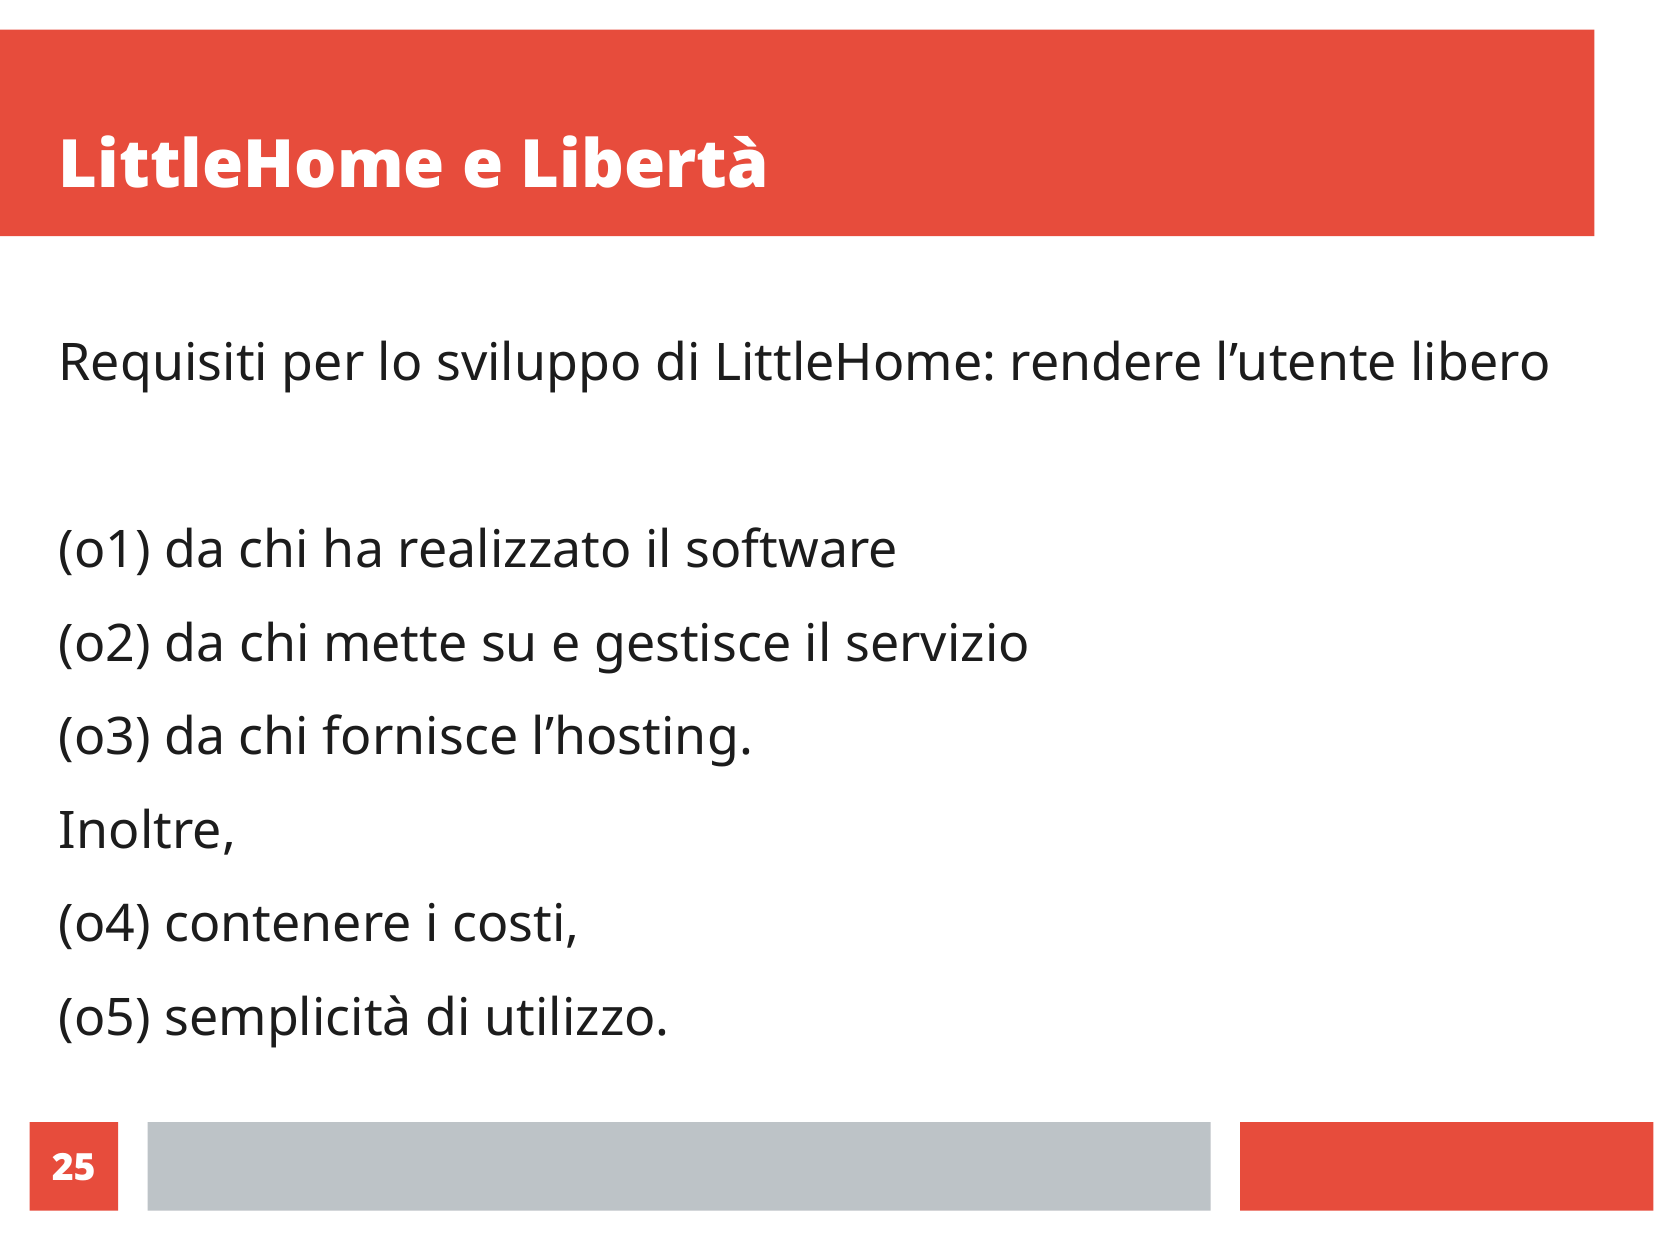

# LittleHome e Libertà
Requisiti per lo sviluppo di LittleHome: rendere l’utente libero
(o1) da chi ha realizzato il software
(o2) da chi mette su e gestisce il servizio
(o3) da chi fornisce l’hosting.
Inoltre,
(o4) contenere i costi,
(o5) semplicità di utilizzo.
25